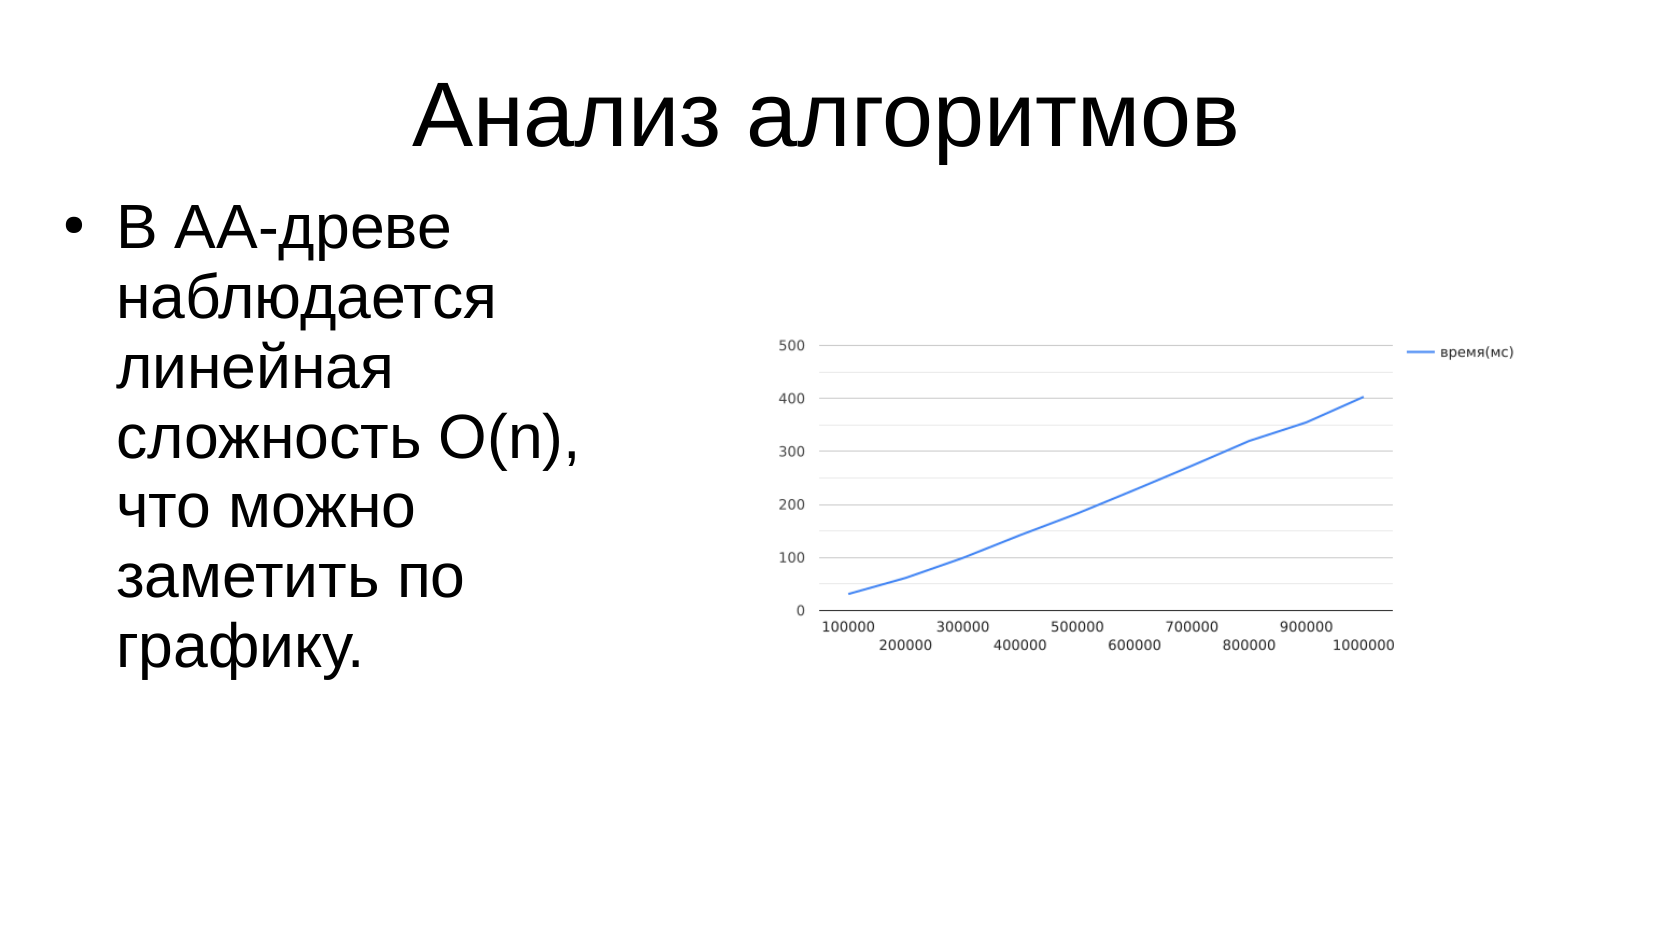

# Анализ алгоритмов
В АА-древе наблюдается линейная сложность O(n), что можно заметить по графику.